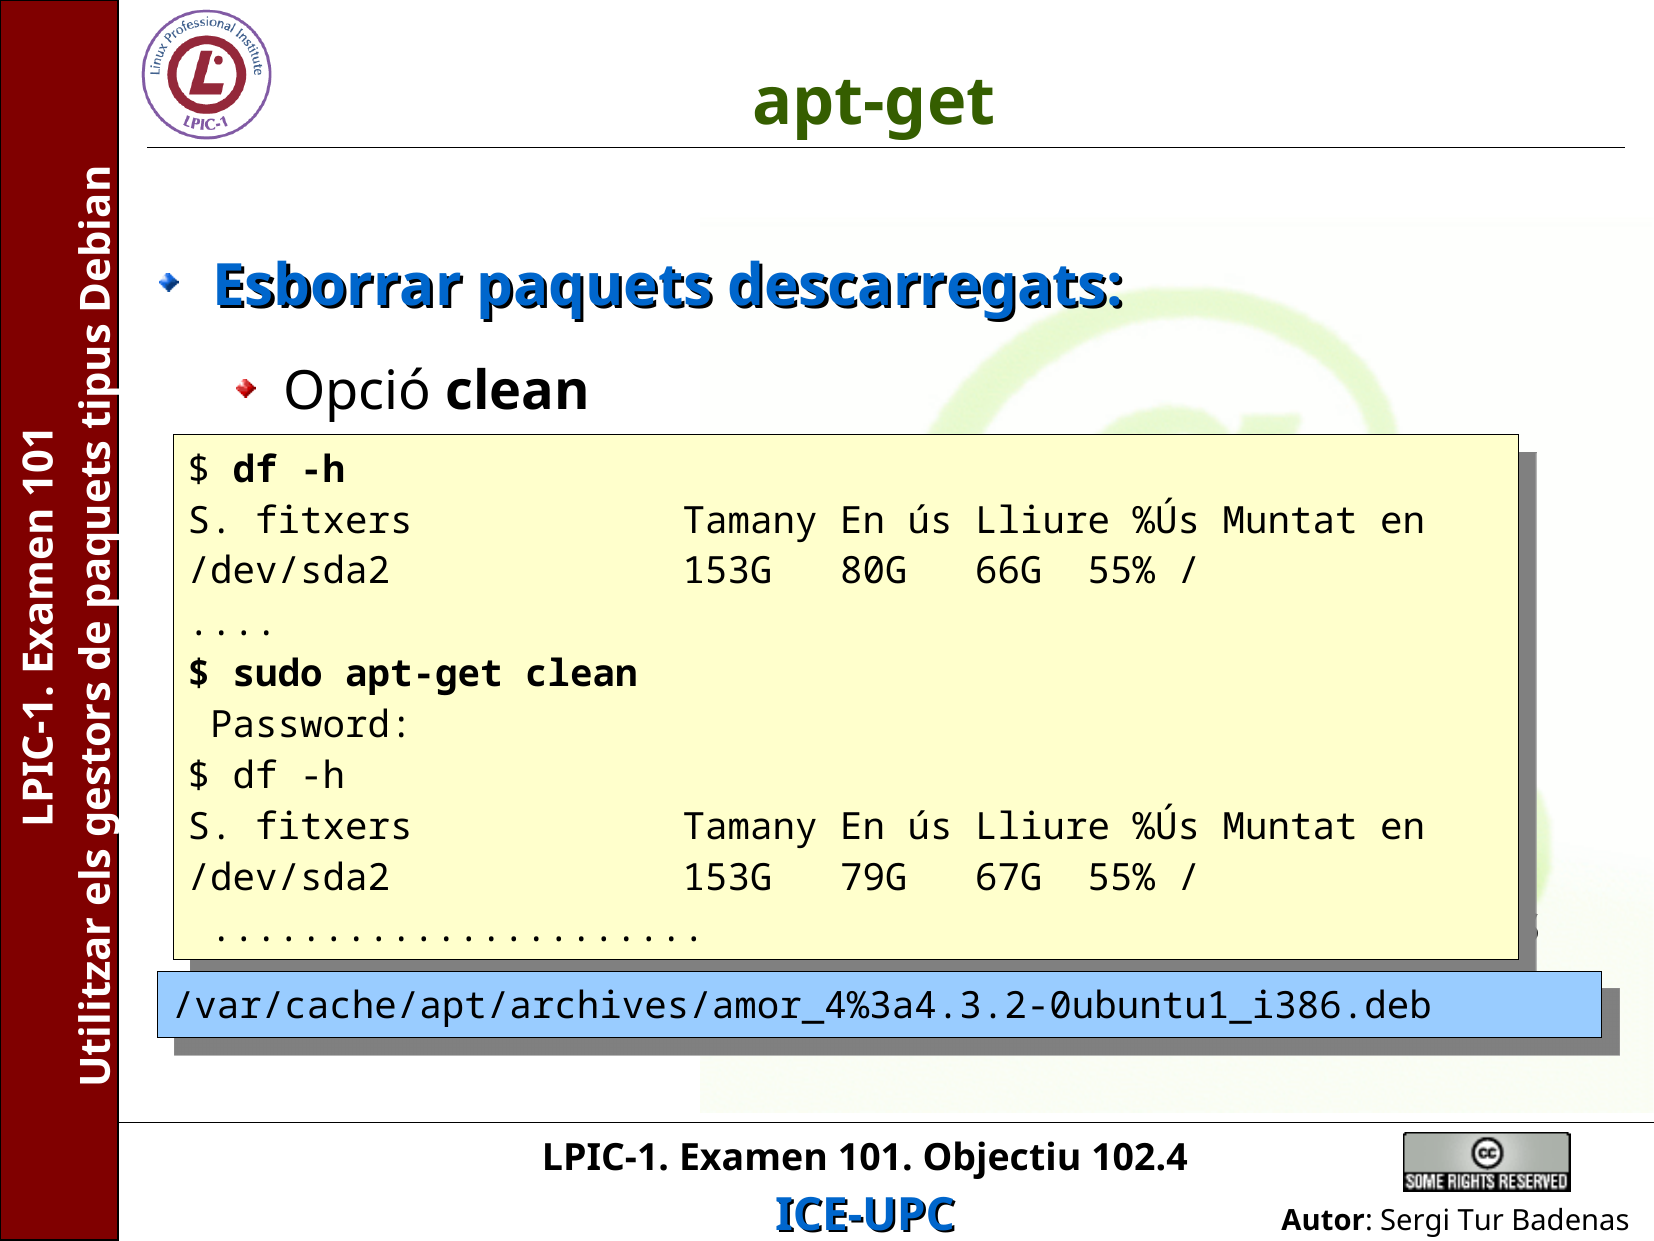

# apt-get
Esborrar paquets descarregats:
Opció clean
Els paquets es troben a /var/cache/apt/archives
$ df -h
S. fitxers Tamany En ús Lliure %Ús Muntat en
/dev/sda2 153G 80G 66G 55% /
....
$ sudo apt-get clean
 Password:
$ df -h
S. fitxers Tamany En ús Lliure %Ús Muntat en
/dev/sda2 153G 79G 67G 55% /
 ......................
/var/cache/apt/archives/amor_4%3a4.3.2-0ubuntu1_i386.deb